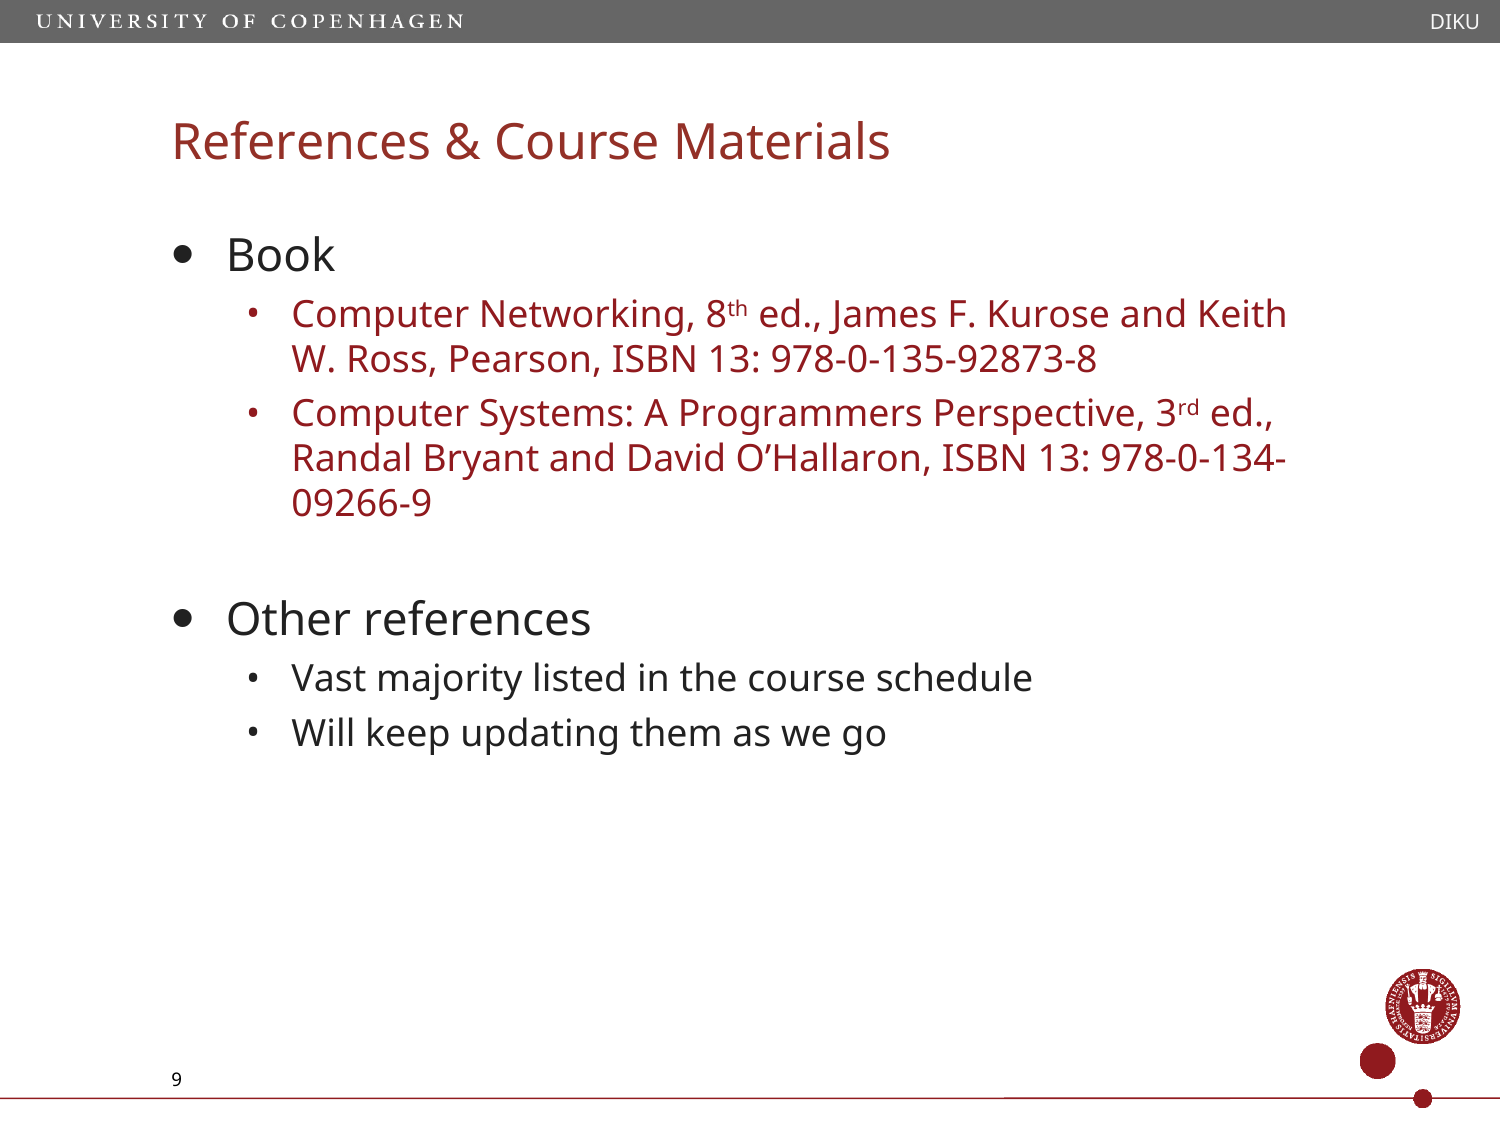

DIKU
References & Course Materials
Book
Computer Networking, 8th ed., James F. Kurose and Keith W. Ross, Pearson, ISBN 13: 978-0-135-92873-8
Computer Systems: A Programmers Perspective, 3rd ed., Randal Bryant and David O’Hallaron, ISBN 13: 978-0-134-09266-9
Other references
Vast majority listed in the course schedule
Will keep updating them as we go